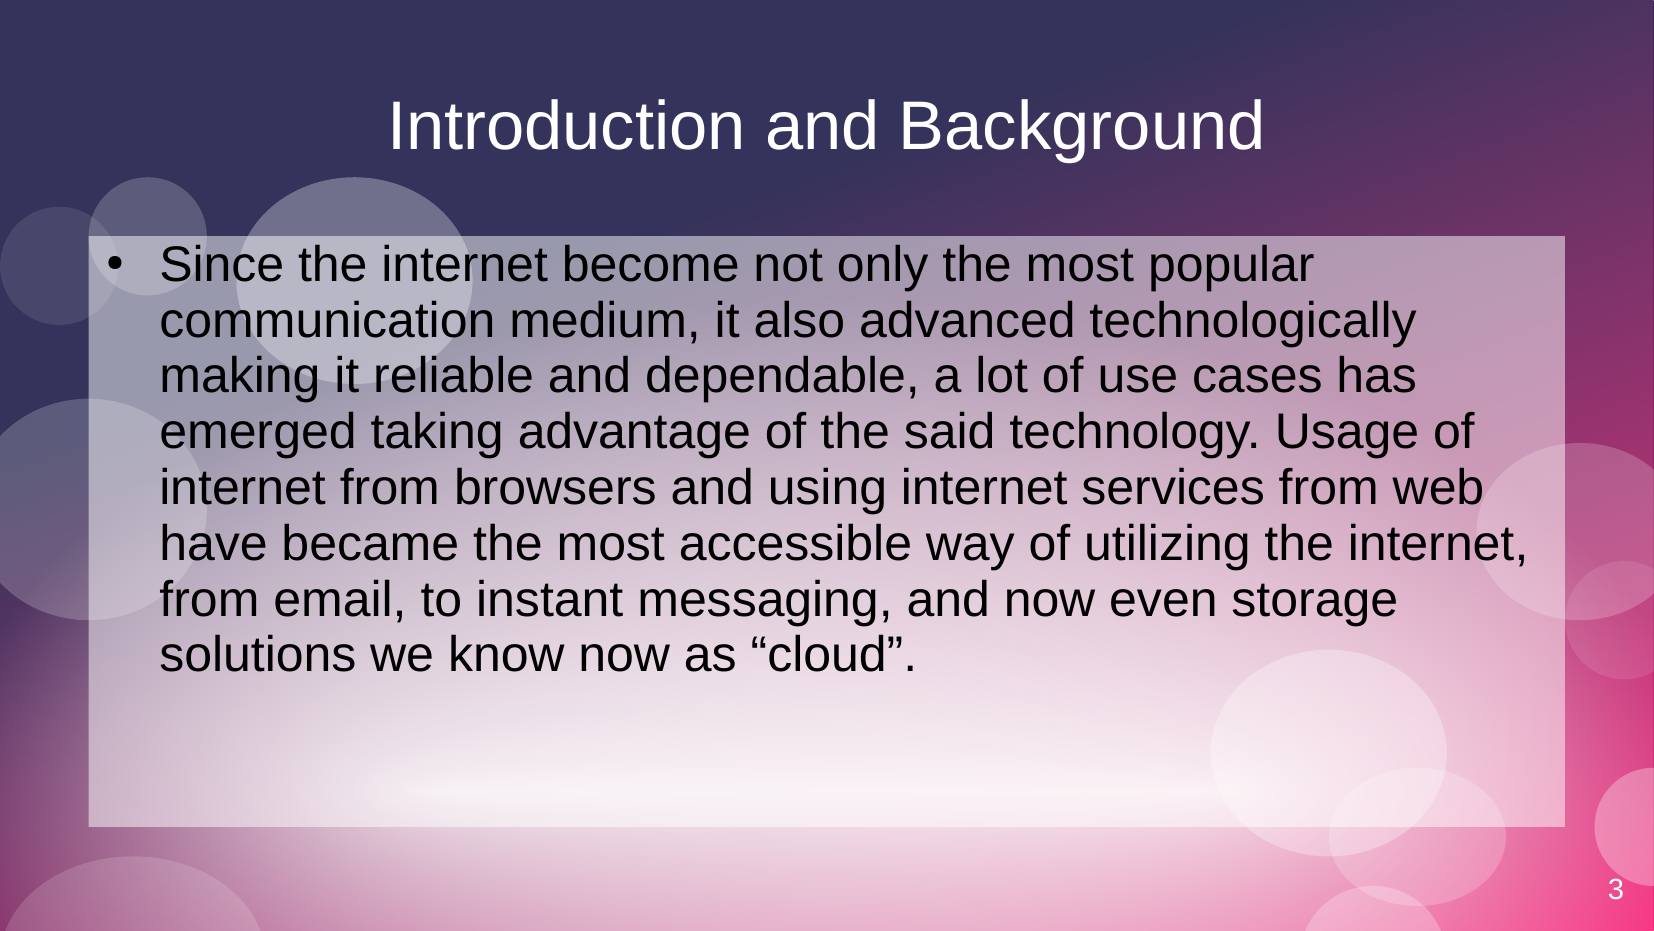

# Introduction and Background
Since the internet become not only the most popular communication medium, it also advanced technologically making it reliable and dependable, a lot of use cases has emerged taking advantage of the said technology. Usage of internet from browsers and using internet services from web have became the most accessible way of utilizing the internet, from email, to instant messaging, and now even storage solutions we know now as “cloud”.